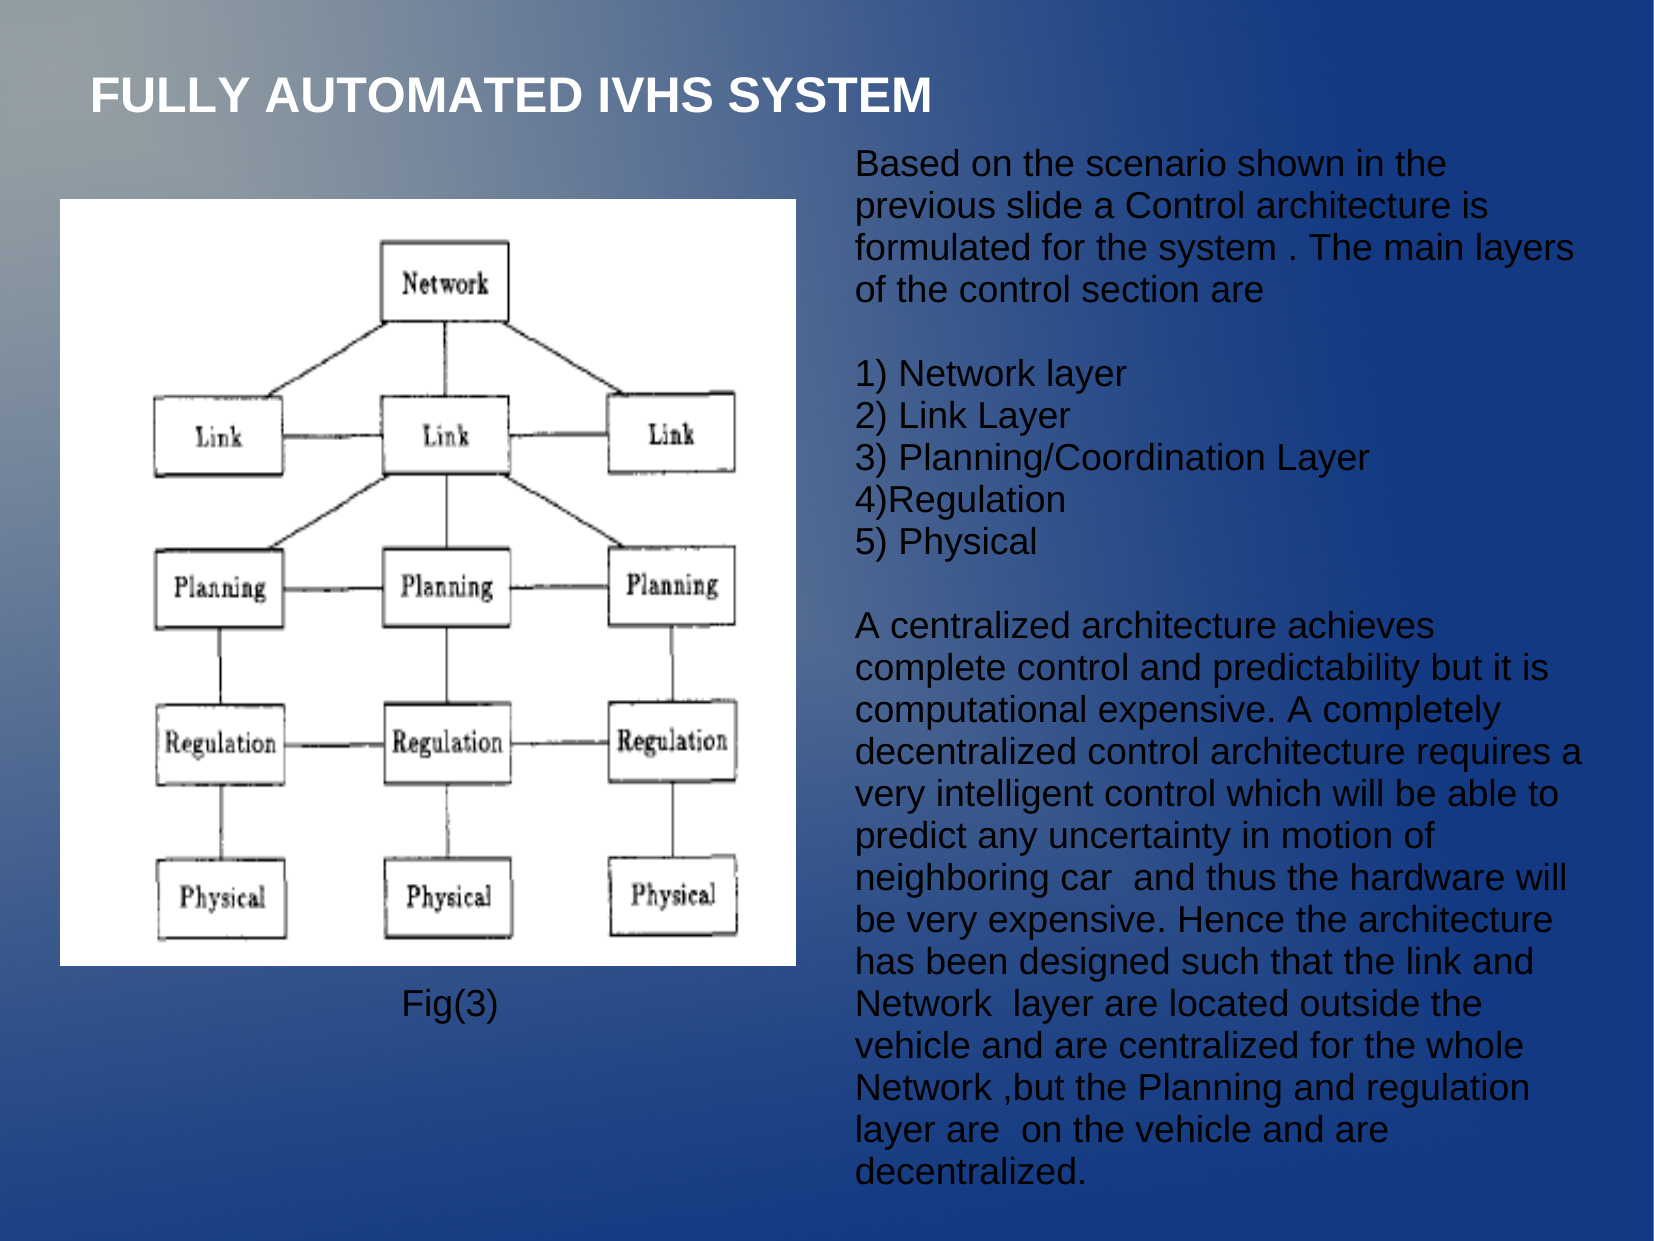

FULLY AUTOMATED IVHS SYSTEM
Based on the scenario shown in the previous slide a Control architecture is formulated for the system . The main layers of the control section are
1) Network layer
2) Link Layer
3) Planning/Coordination Layer
4)Regulation
5) Physical
A centralized architecture achieves complete control and predictability but it is computational expensive. A completely decentralized control architecture requires a very intelligent control which will be able to predict any uncertainty in motion of neighboring car and thus the hardware will be very expensive. Hence the architecture has been designed such that the link and Network layer are located outside the vehicle and are centralized for the whole Network ,but the Planning and regulation layer are on the vehicle and are decentralized.
Fig(3)